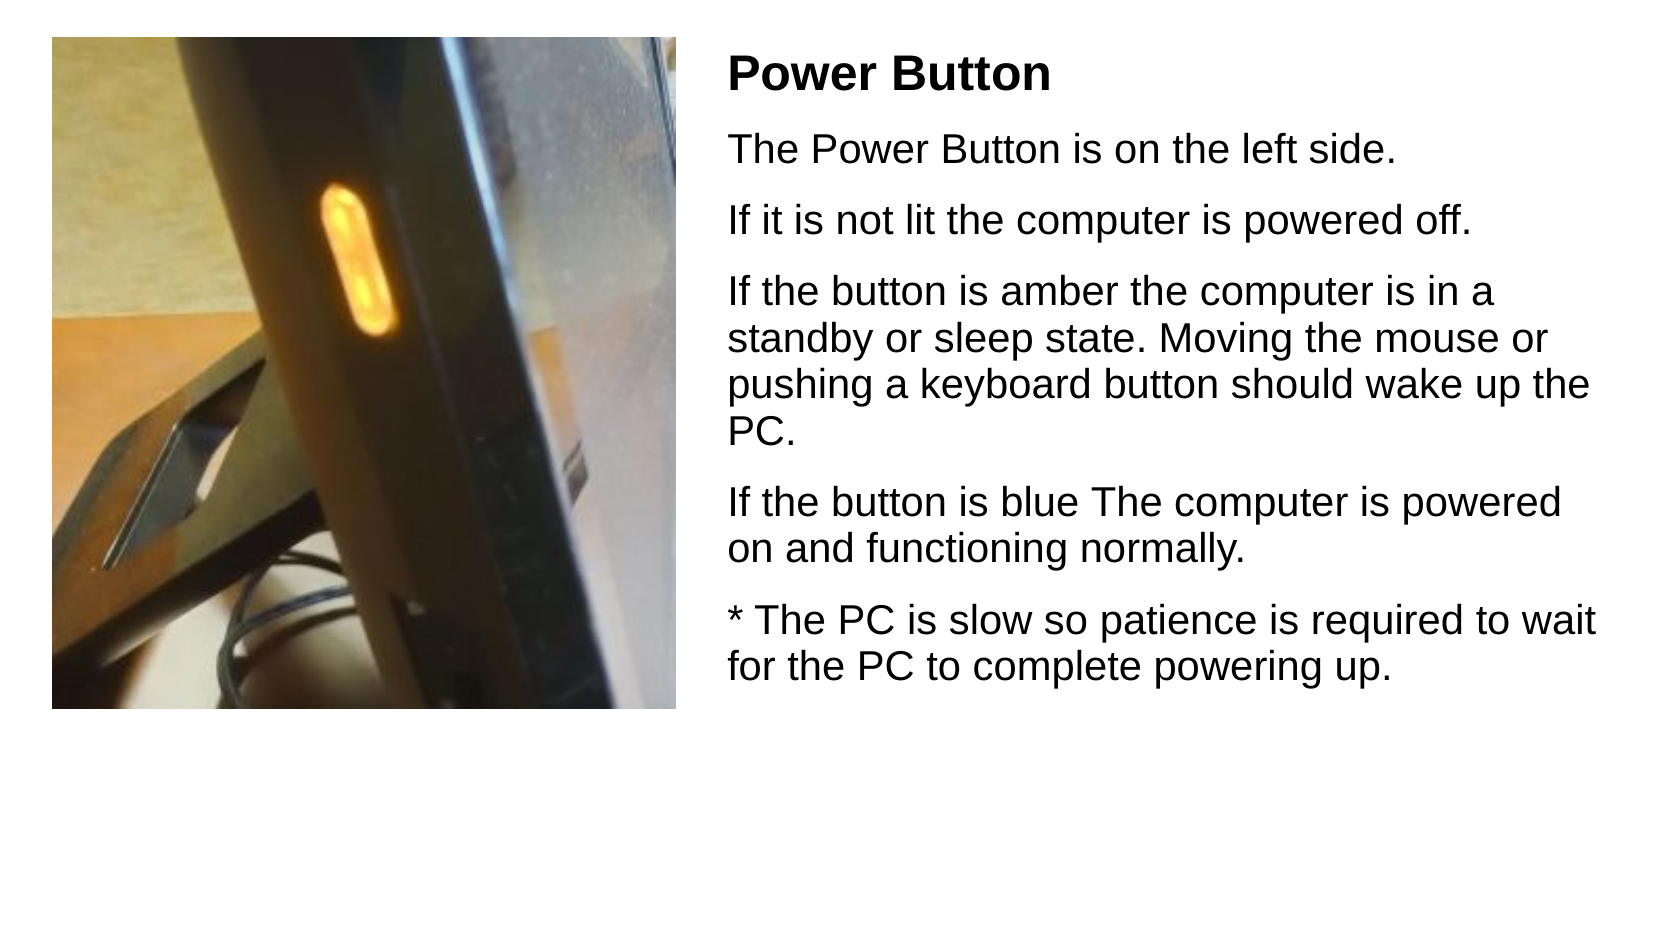

Power Button
The Power Button is on the left side.
If it is not lit the computer is powered off.
If the button is amber the computer is in a standby or sleep state. Moving the mouse or pushing a keyboard button should wake up the PC.
If the button is blue The computer is powered on and functioning normally.
* The PC is slow so patience is required to wait for the PC to complete powering up.